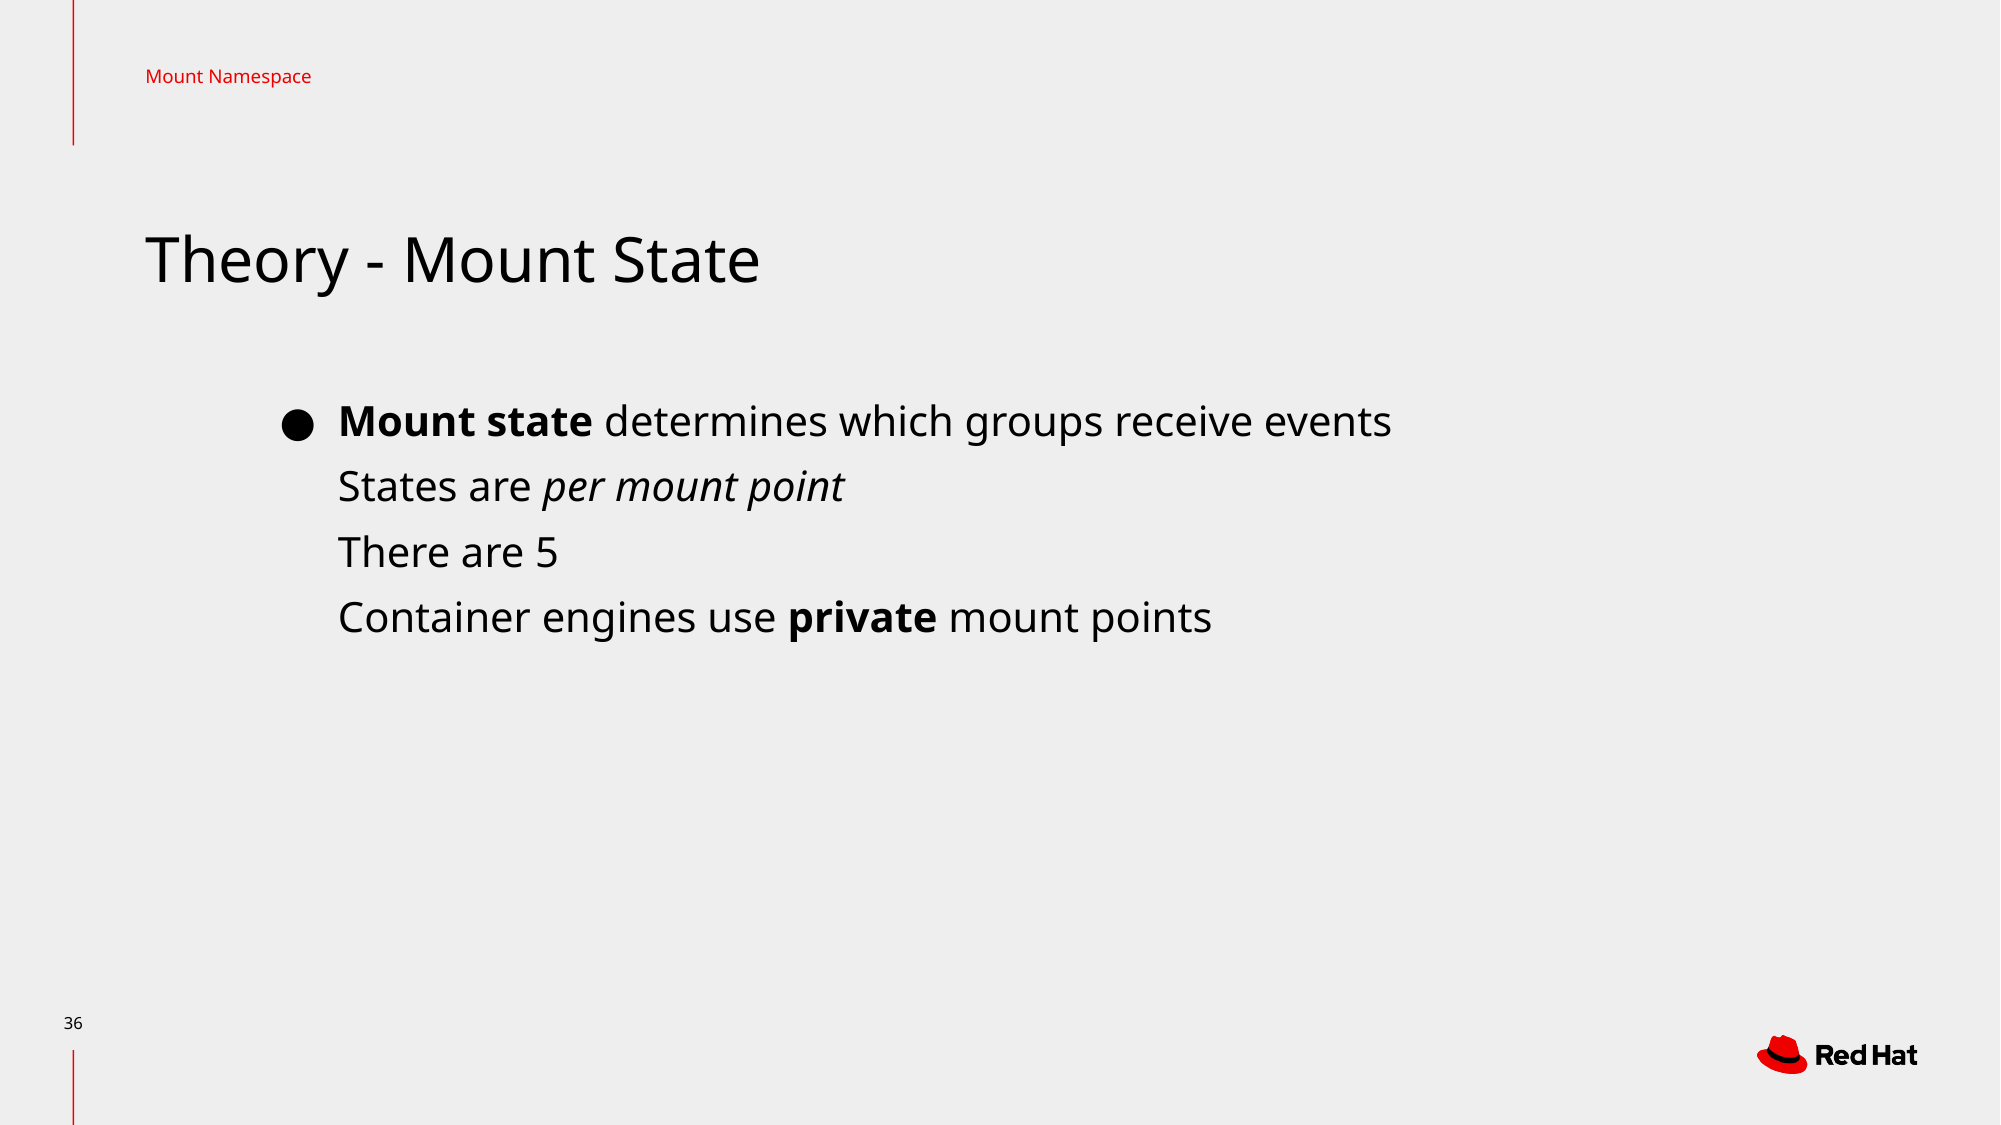

# Mount Namespace
Theory - Mount State
Mount state determines which groups receive events
States are per mount point
There are 5
Container engines use private mount points